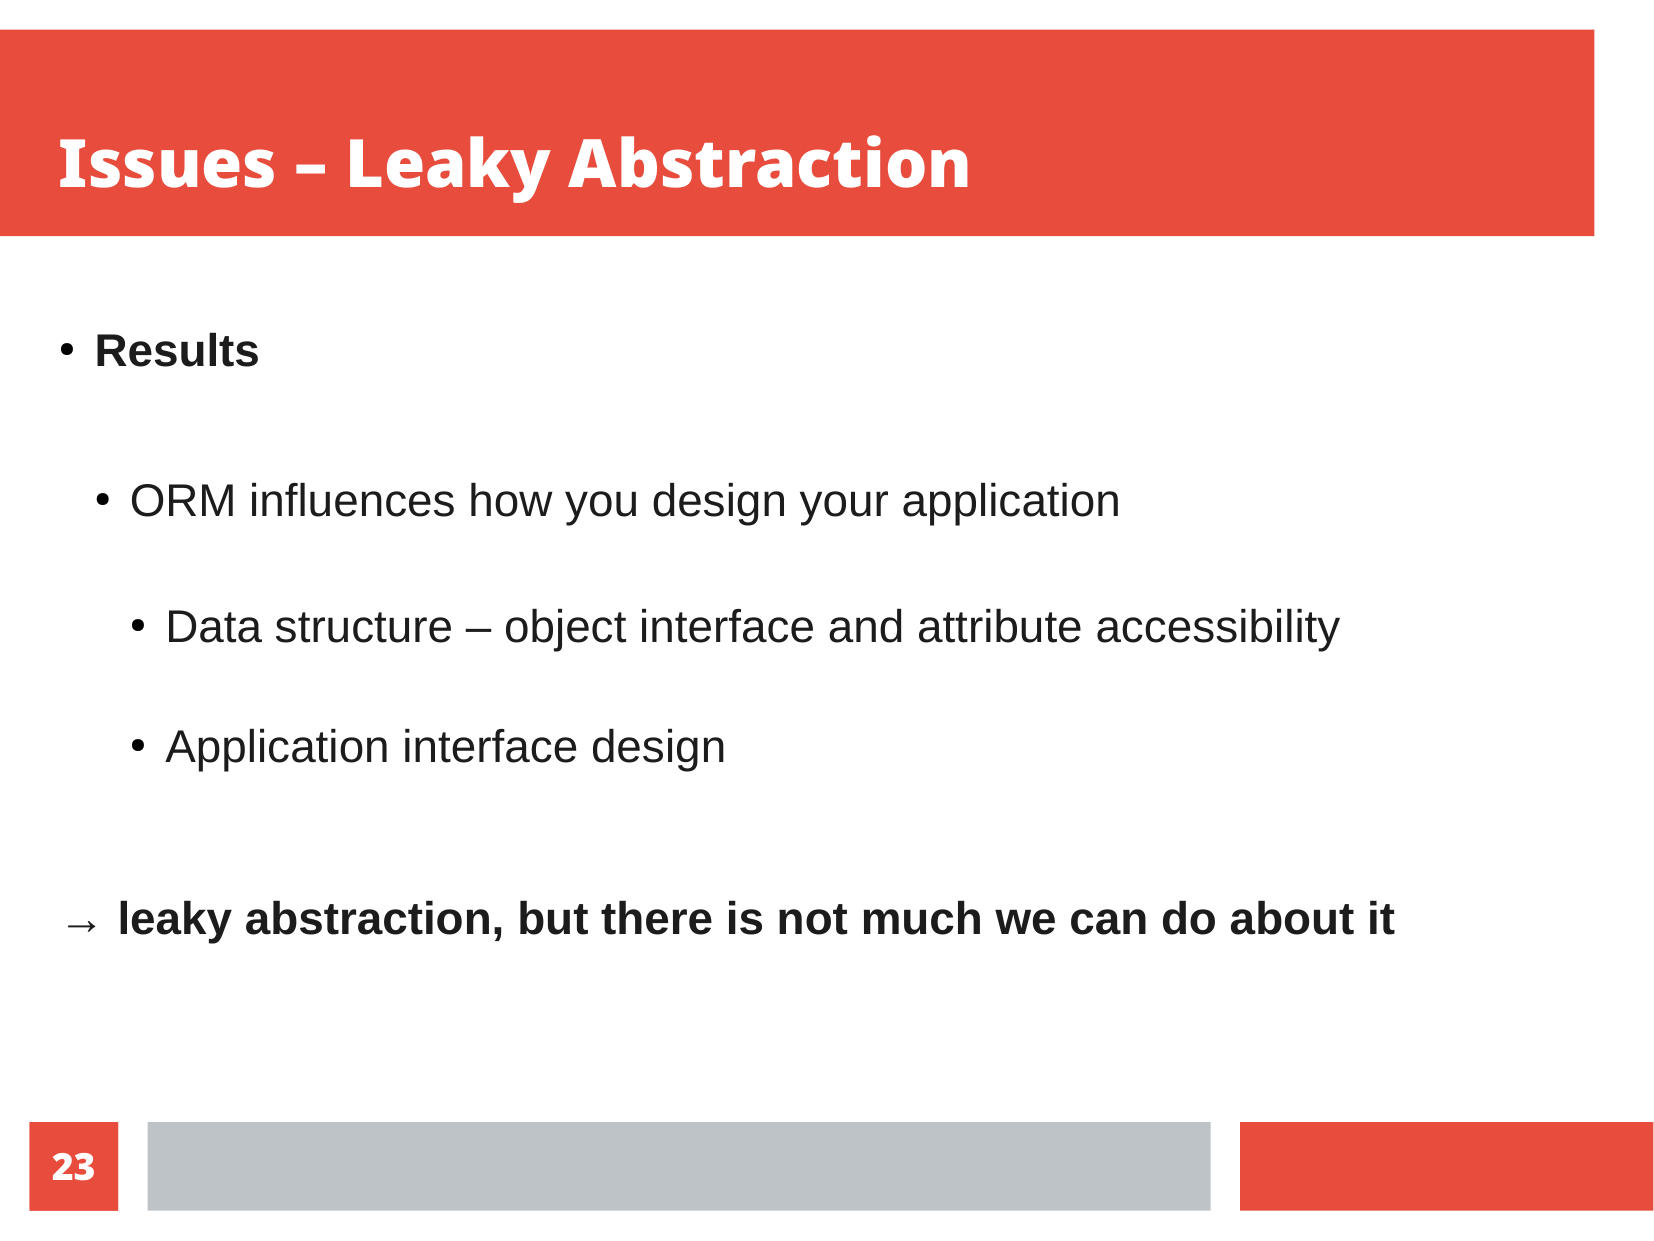

# Issues – Leaky Abstraction
Results
ORM influences how you design your application
Data structure – object interface and attribute accessibility
Application interface design
→ leaky abstraction, but there is not much we can do about it
23